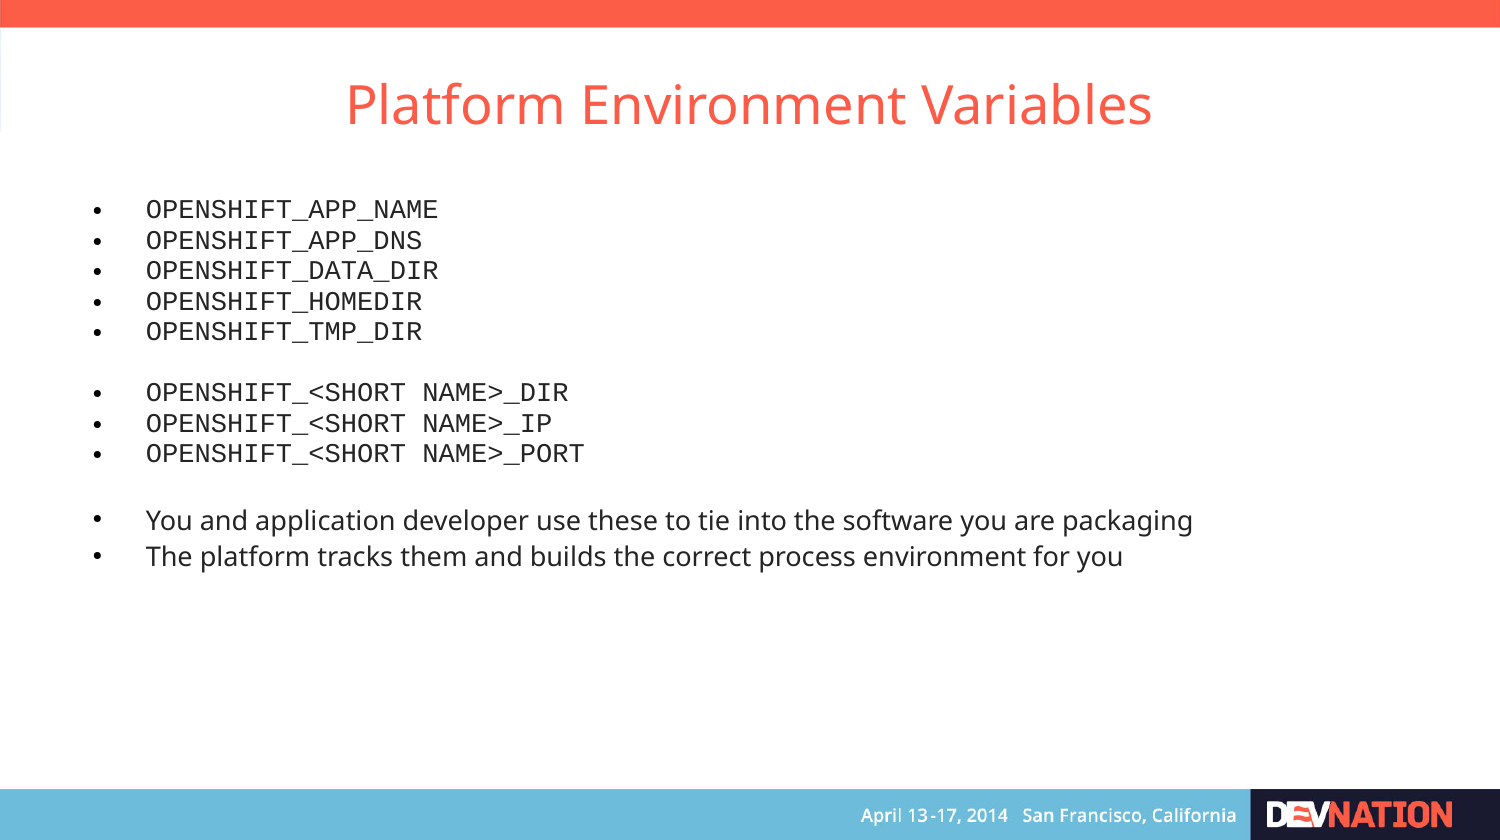

# Platform Environment Variables
OPENSHIFT_APP_NAME
OPENSHIFT_APP_DNS
OPENSHIFT_DATA_DIR
OPENSHIFT_HOMEDIR
OPENSHIFT_TMP_DIR
OPENSHIFT_<SHORT NAME>_DIR
OPENSHIFT_<SHORT NAME>_IP
OPENSHIFT_<SHORT NAME>_PORT
You and application developer use these to tie into the software you are packaging
The platform tracks them and builds the correct process environment for you